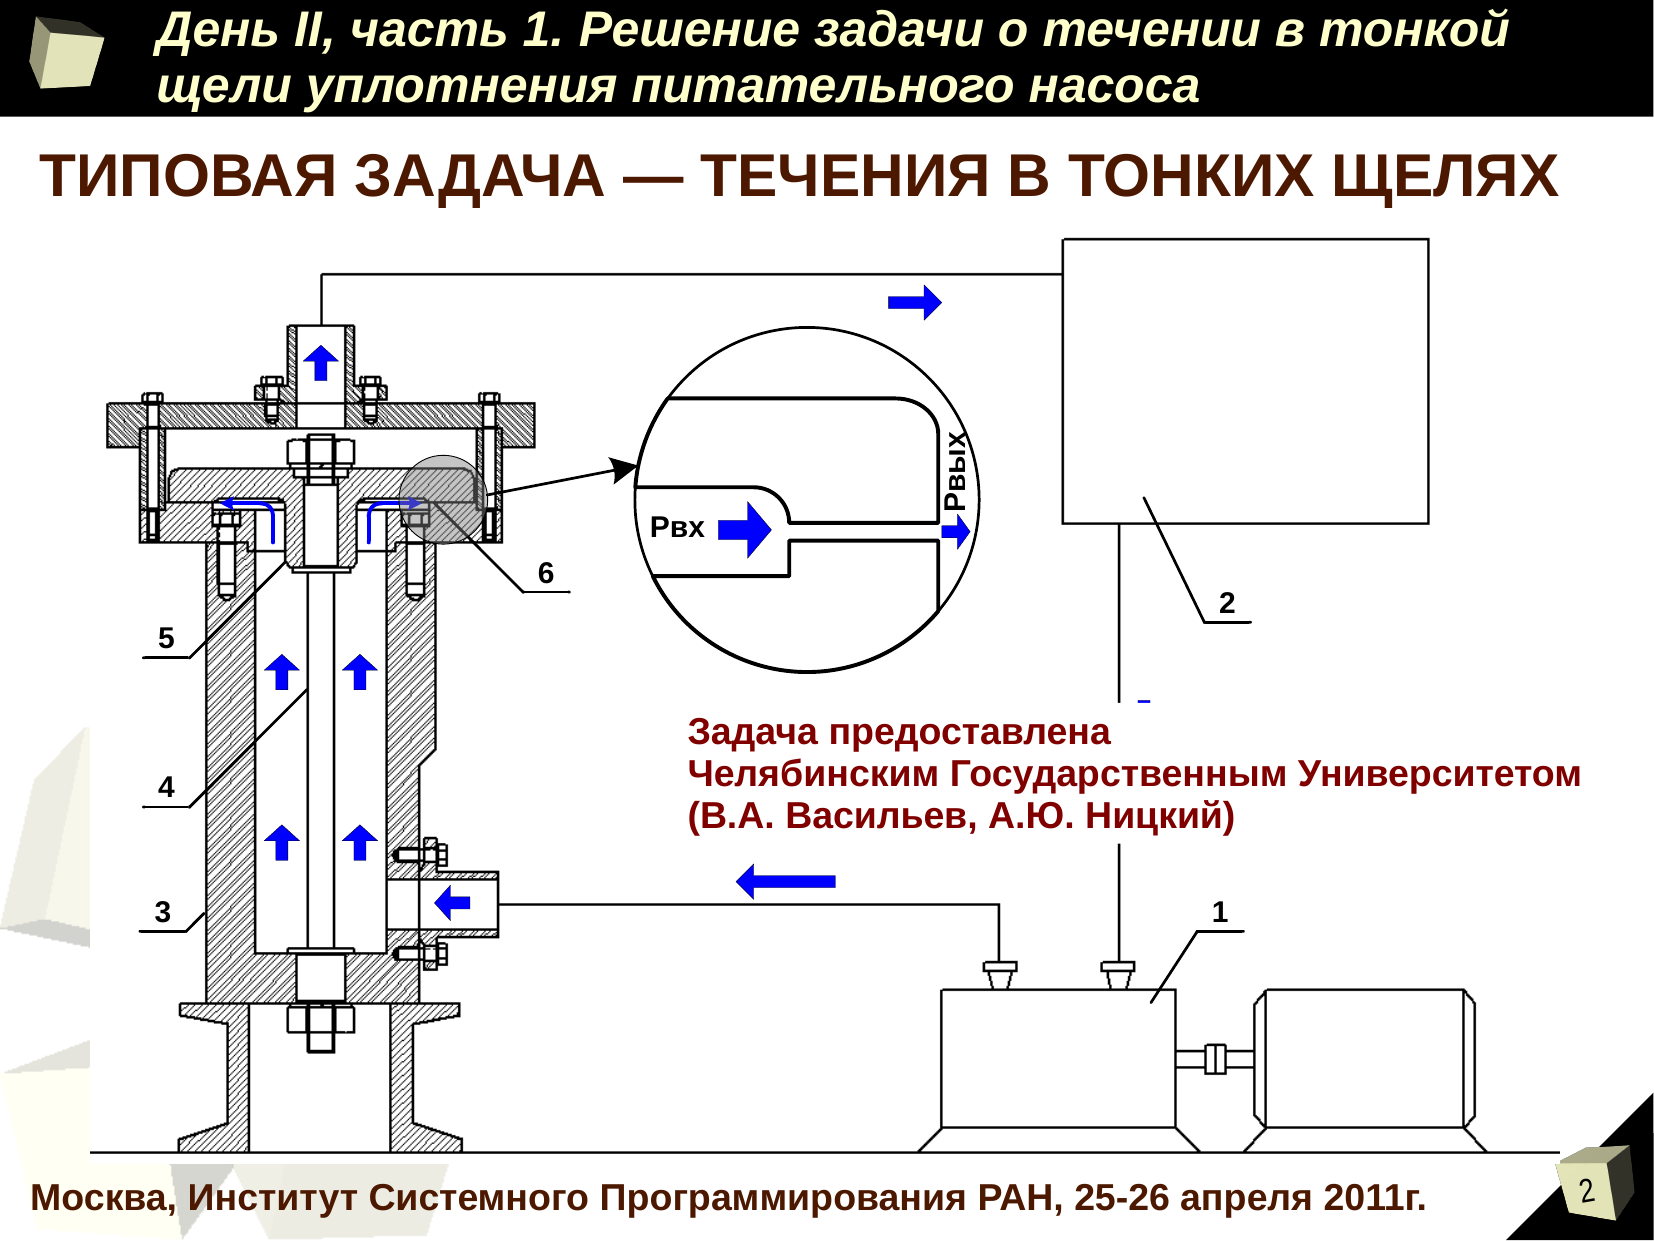

ТИПОВАЯ ЗАДАЧА — ТЕЧЕНИЯ В ТОНКИХ ЩЕЛЯХ
Задача предоставлена
Челябинским Государственным Университетом
(В.А. Васильев, А.Ю. Ницкий)